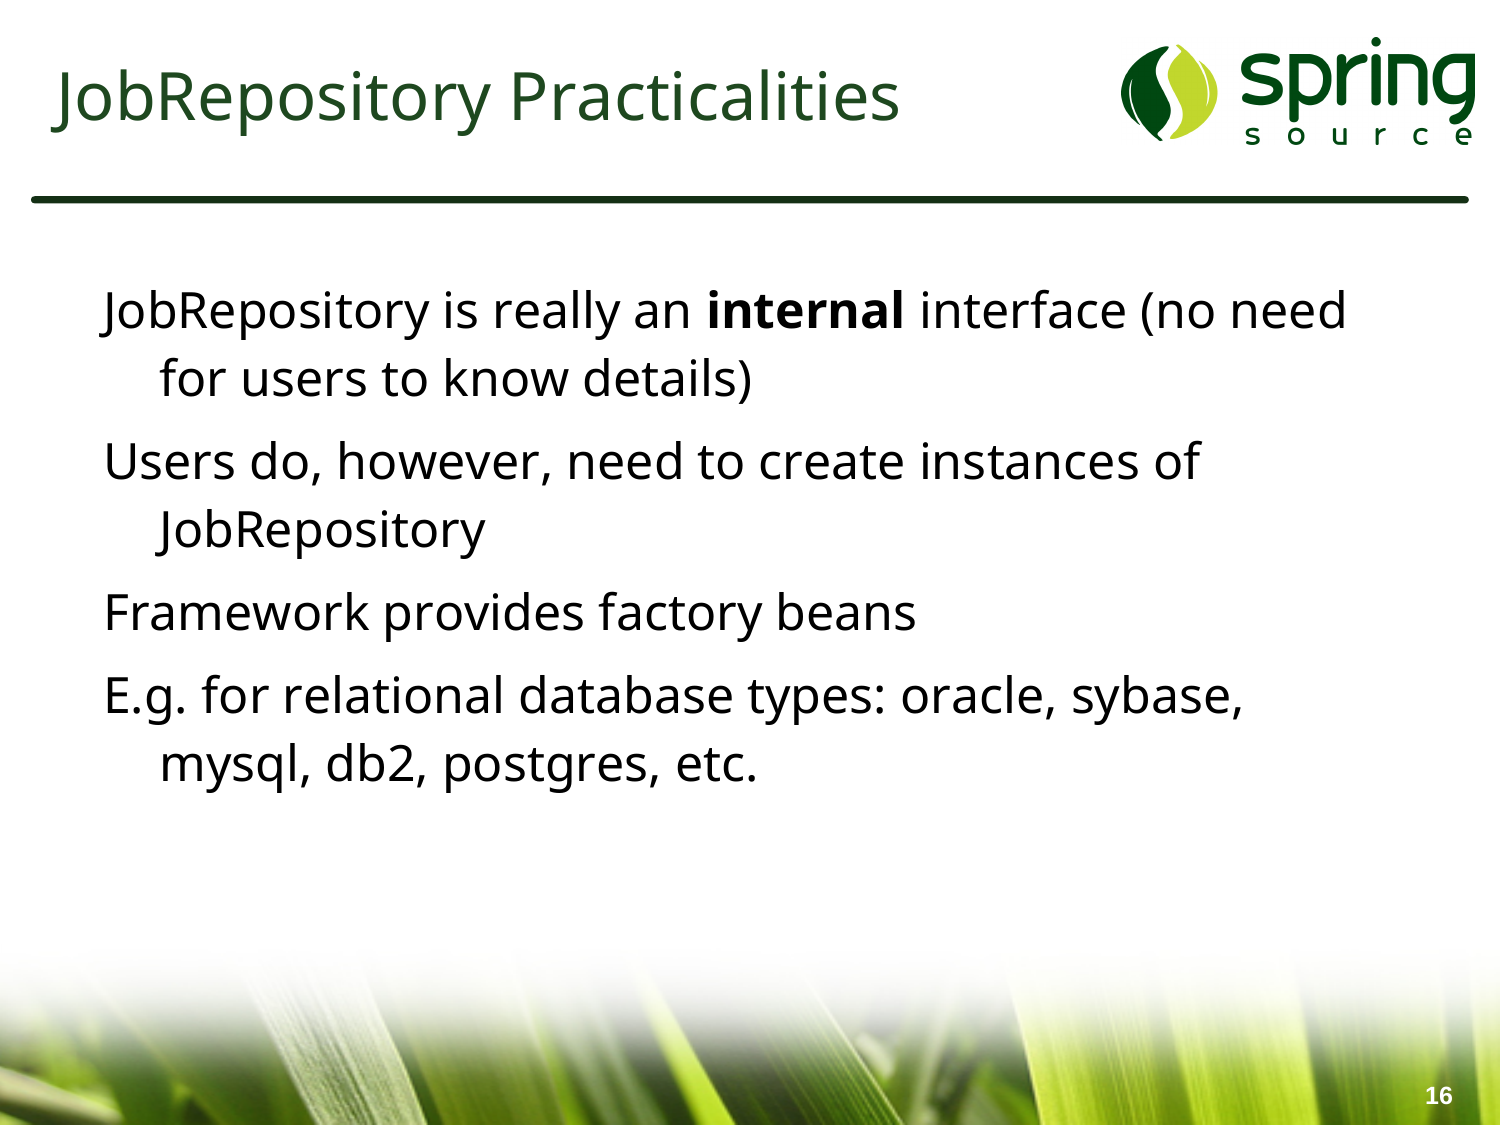

# JobRepository Practicalities
JobRepository is really an internal interface (no need for users to know details)
Users do, however, need to create instances of JobRepository
Framework provides factory beans
E.g. for relational database types: oracle, sybase, mysql, db2, postgres, etc.